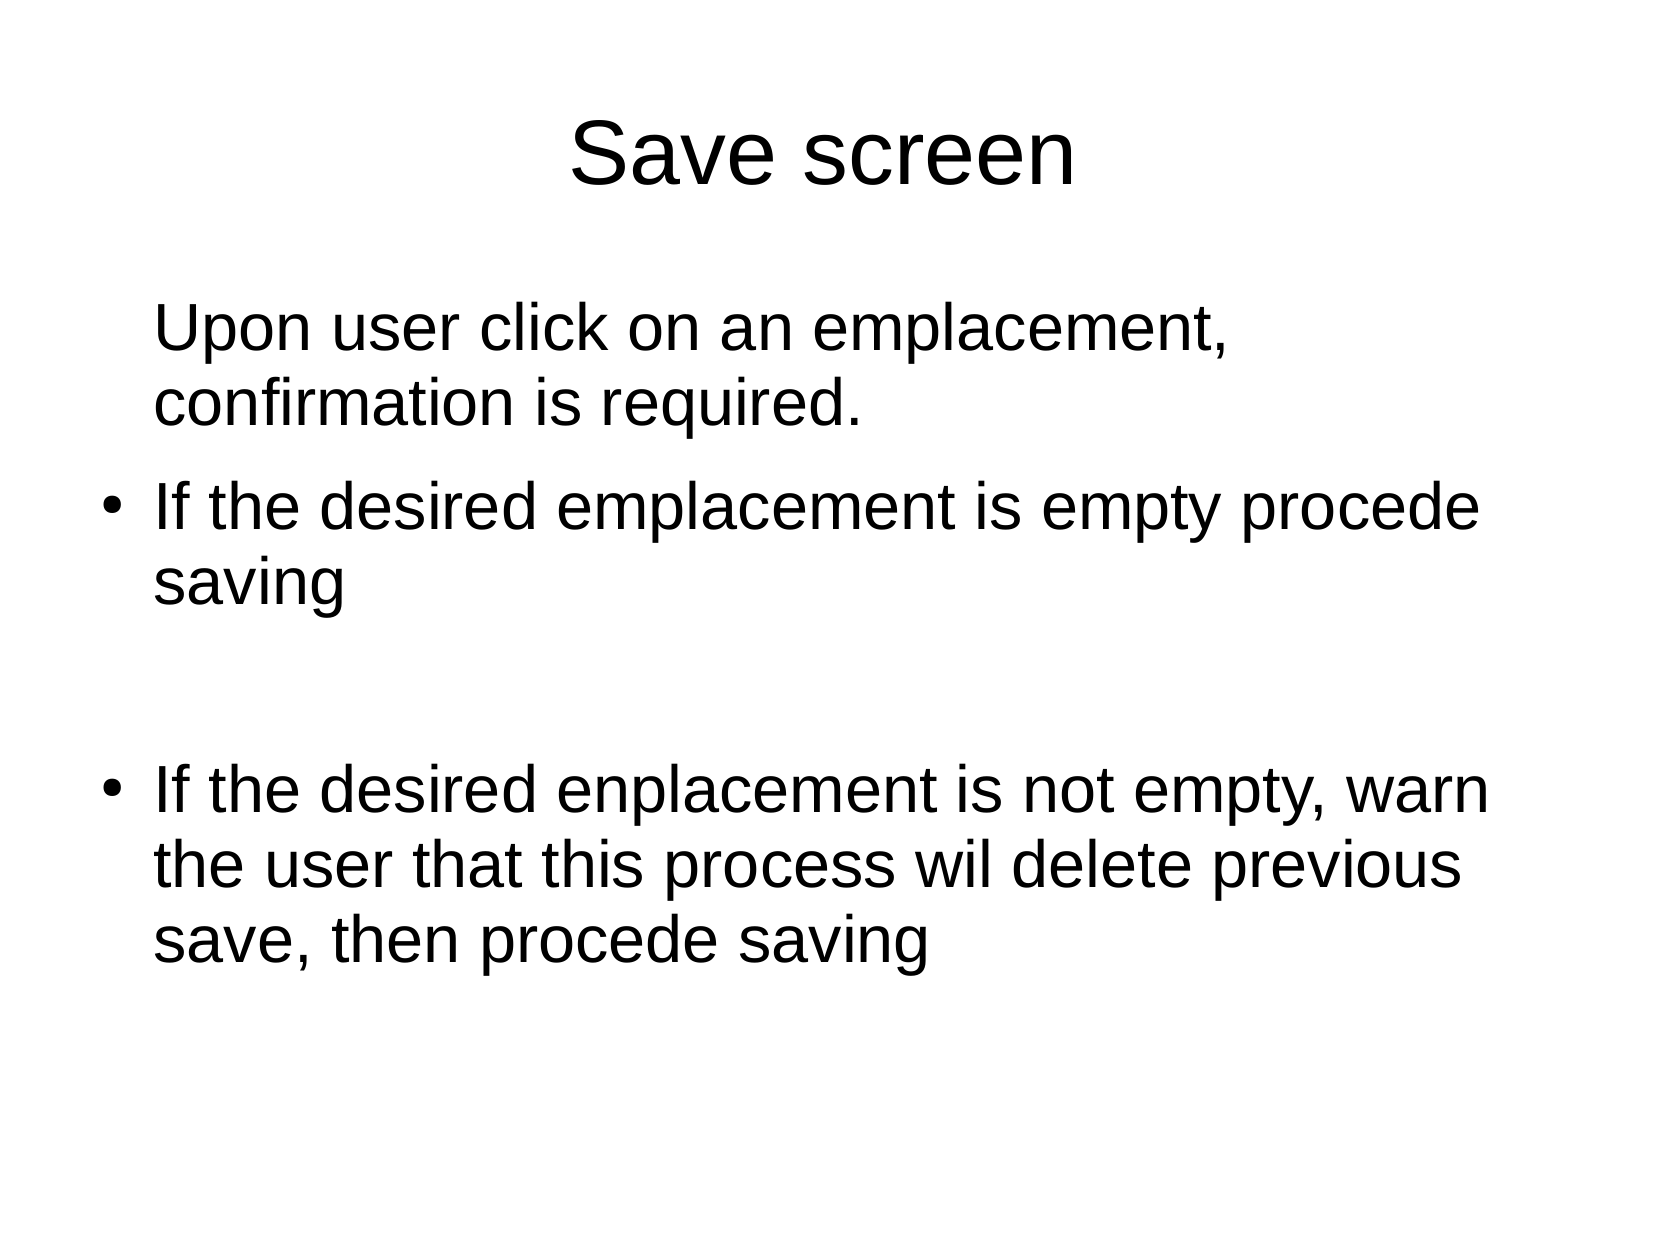

# Save screen
Upon user click on an emplacement, confirmation is required.
If the desired emplacement is empty procede saving
If the desired enplacement is not empty, warn the user that this process wil delete previous save, then procede saving